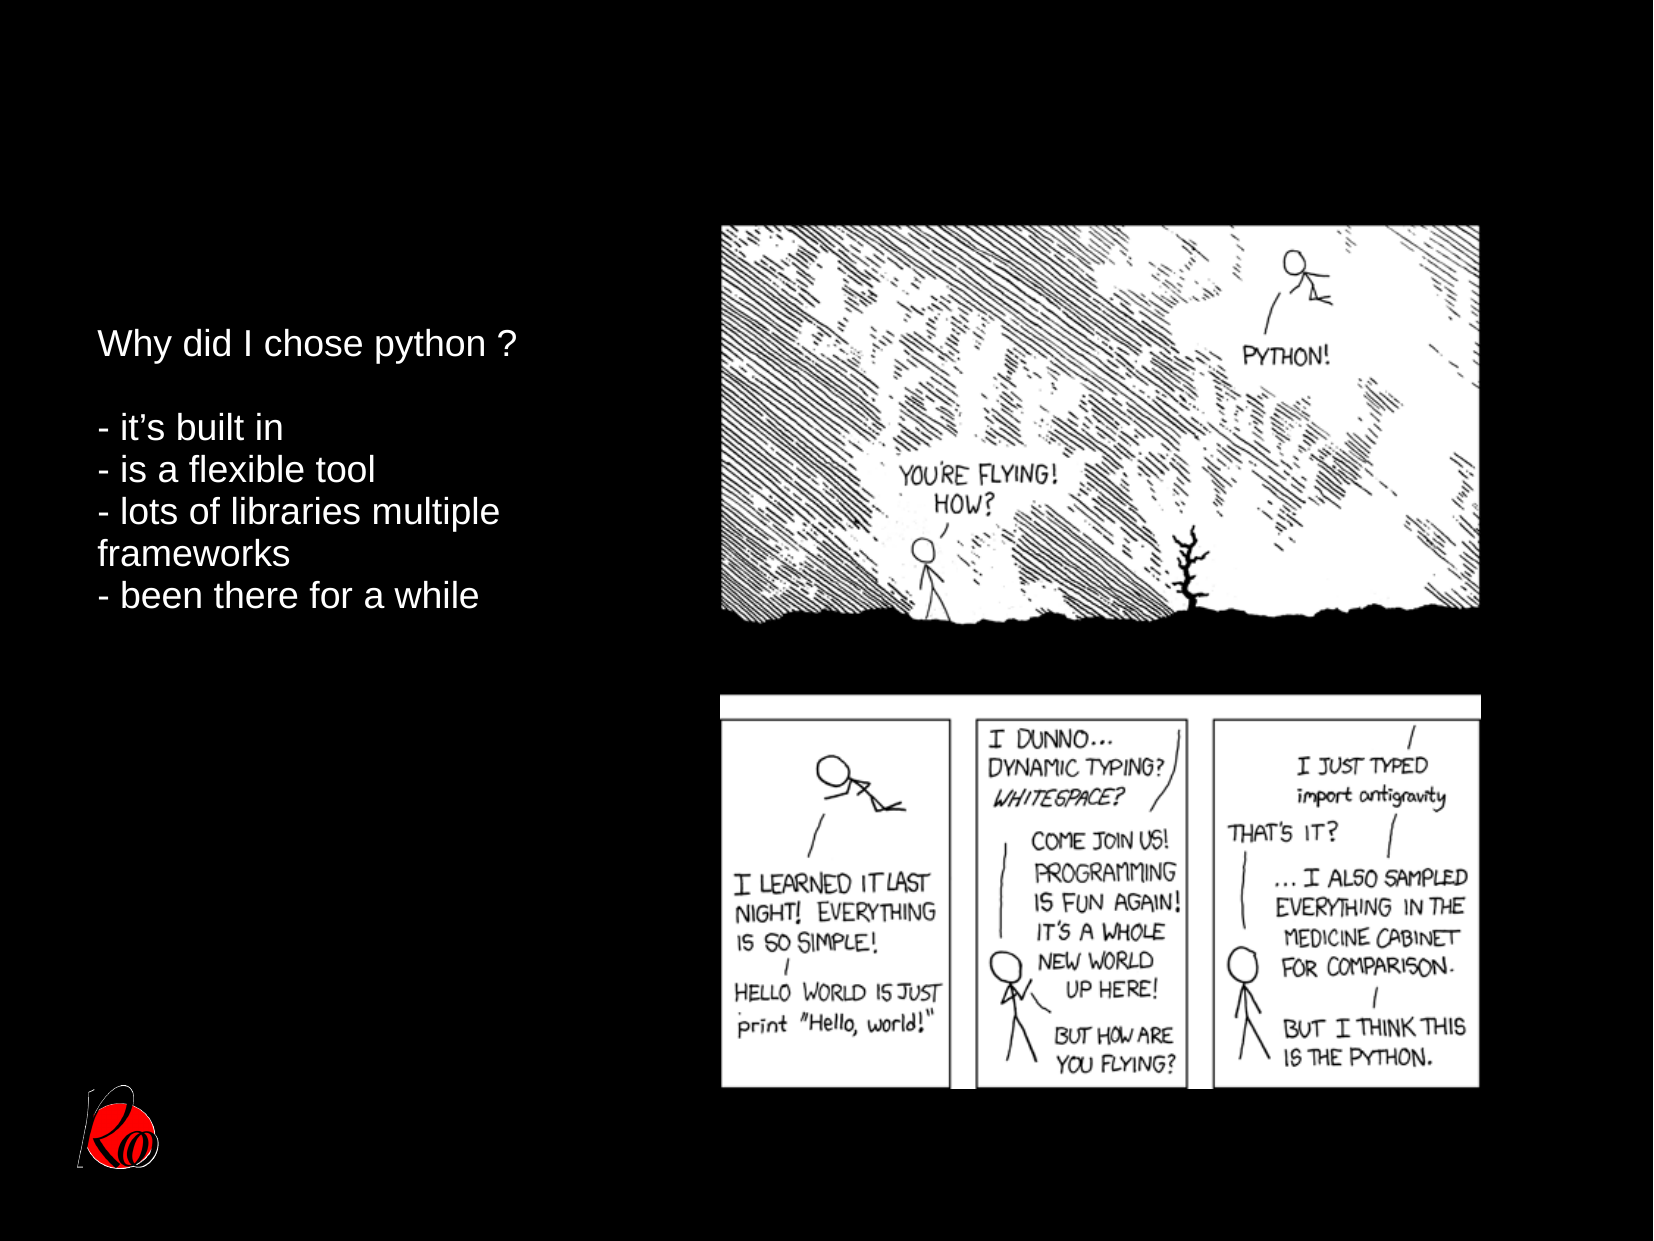

#
Why did I chose python ?
- it’s built in
- is a flexible tool
- lots of libraries multiple frameworks
- been there for a while